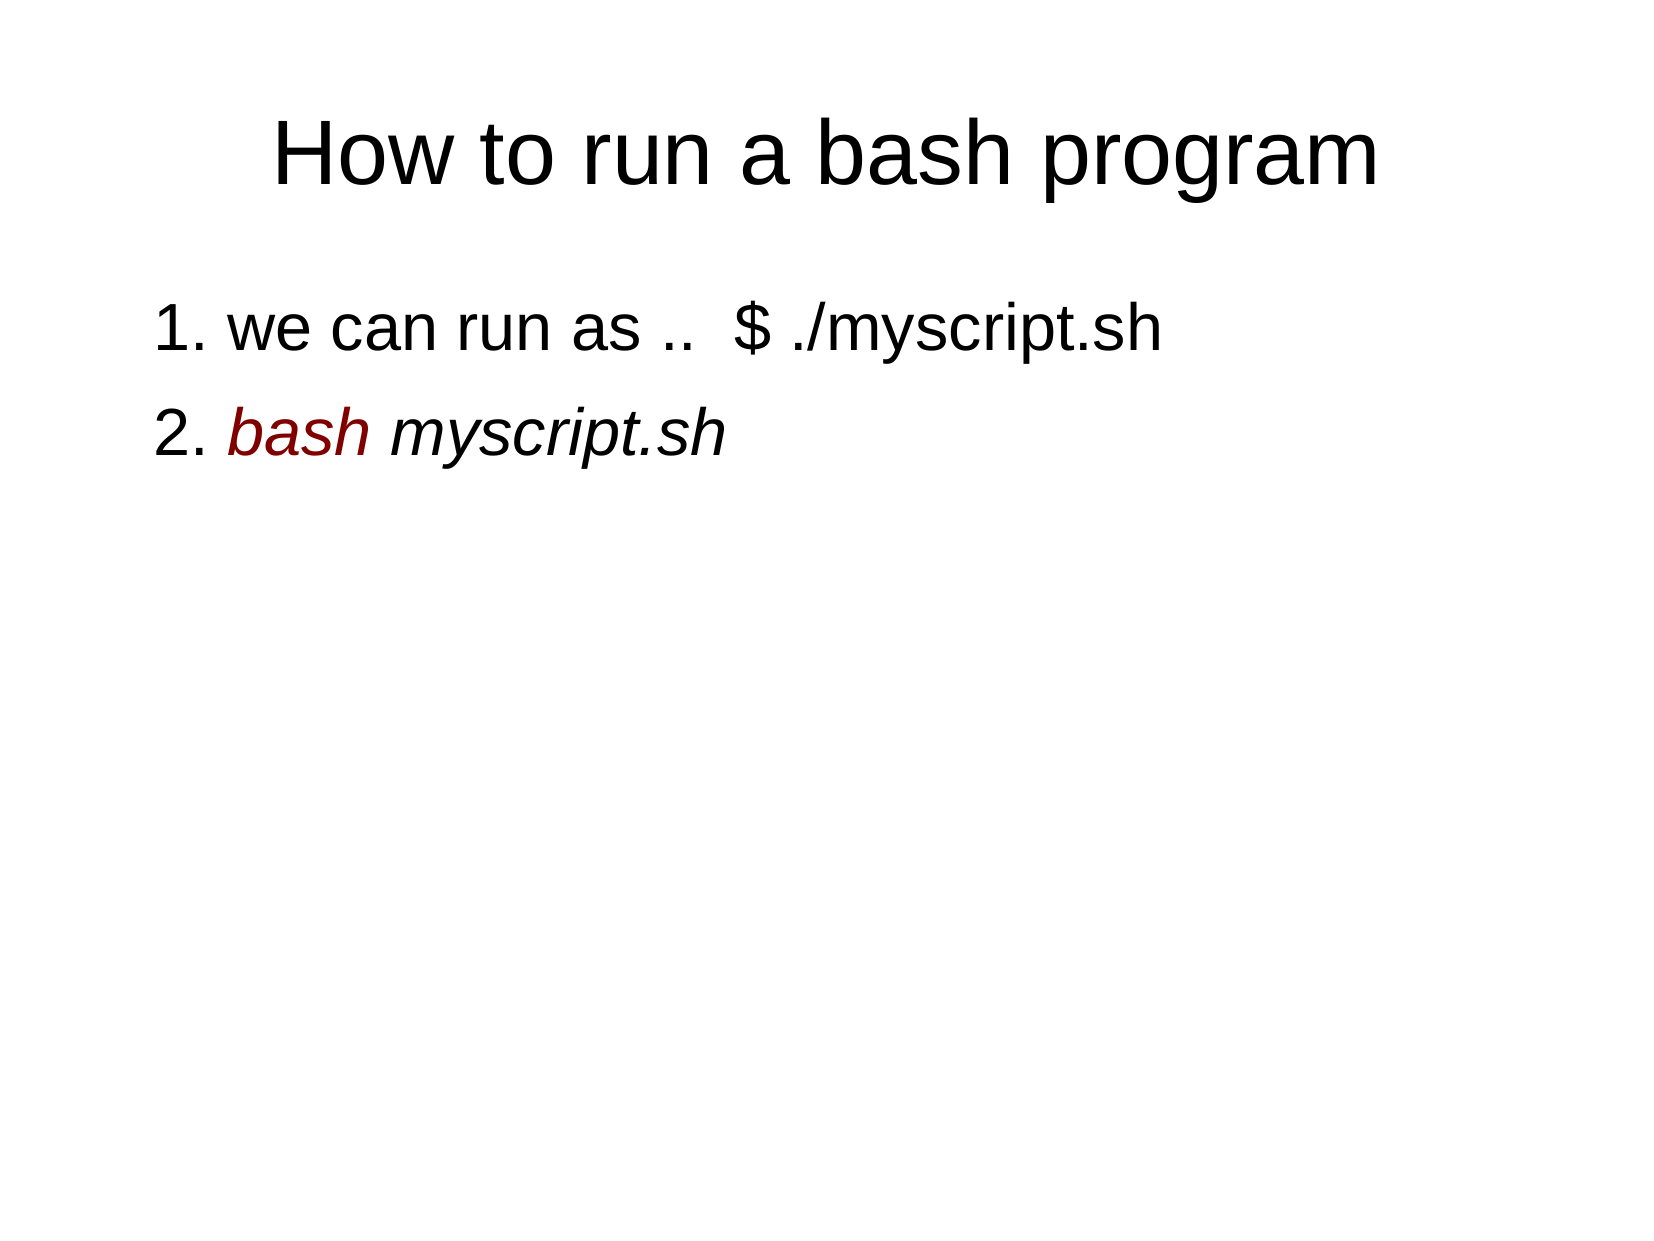

# How to run a bash program
1. we can run as .. $ ./myscript.sh
2. bash myscript.sh